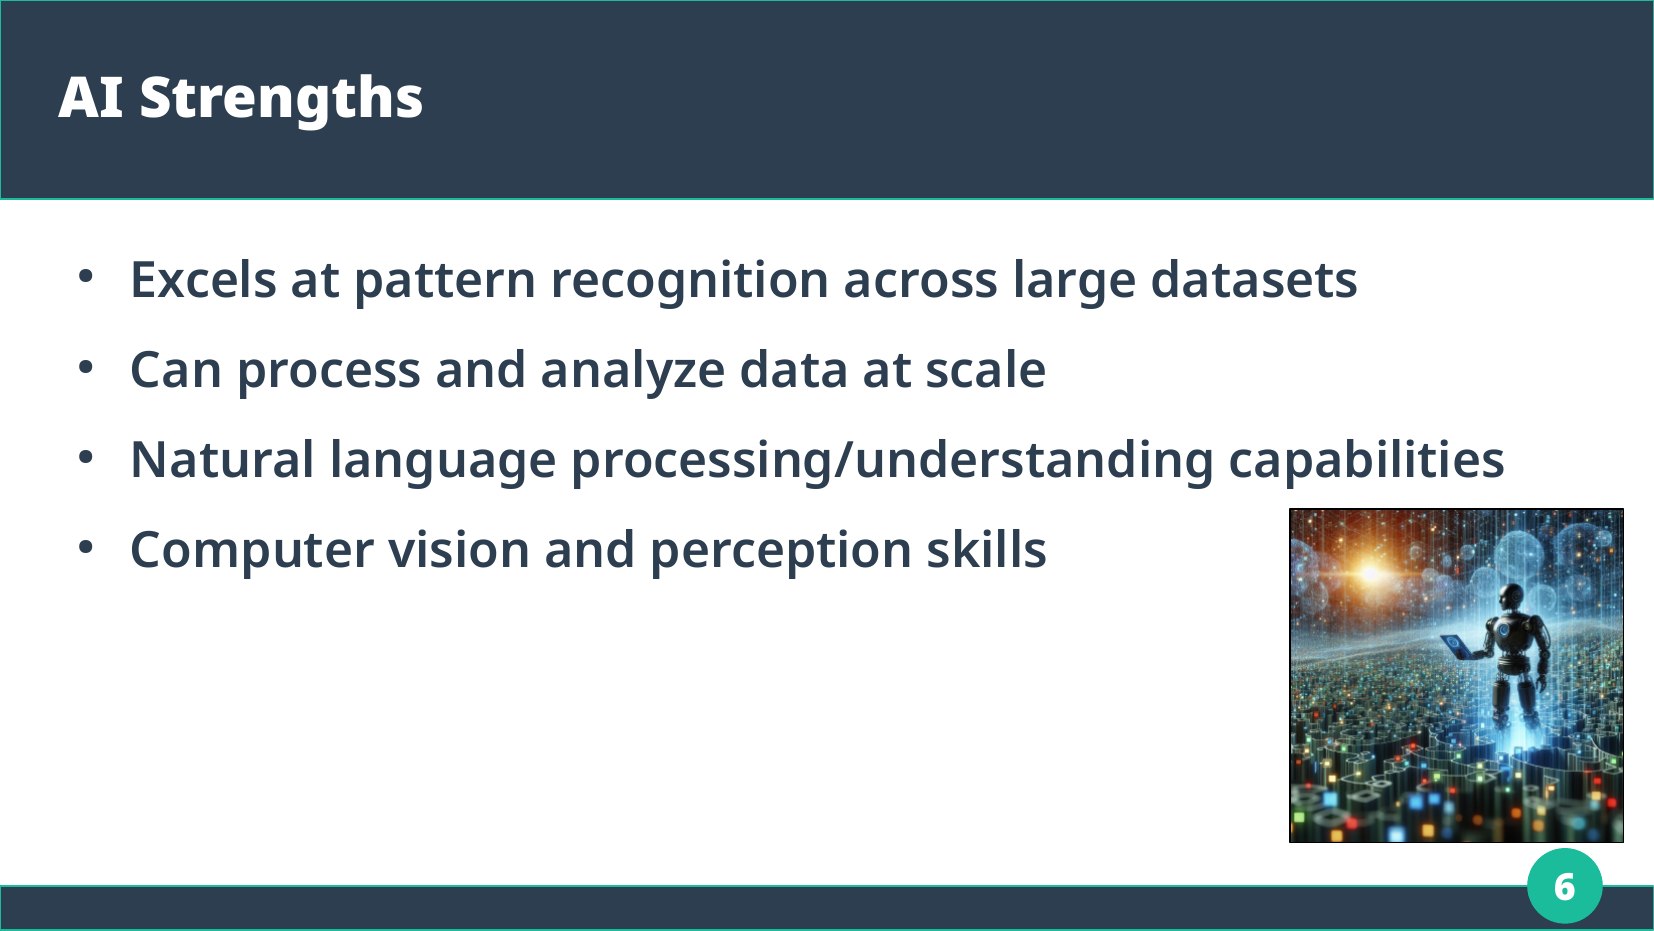

# AI Strengths
Excels at pattern recognition across large datasets
Can process and analyze data at scale
Natural language processing/understanding capabilities
Computer vision and perception skills
6